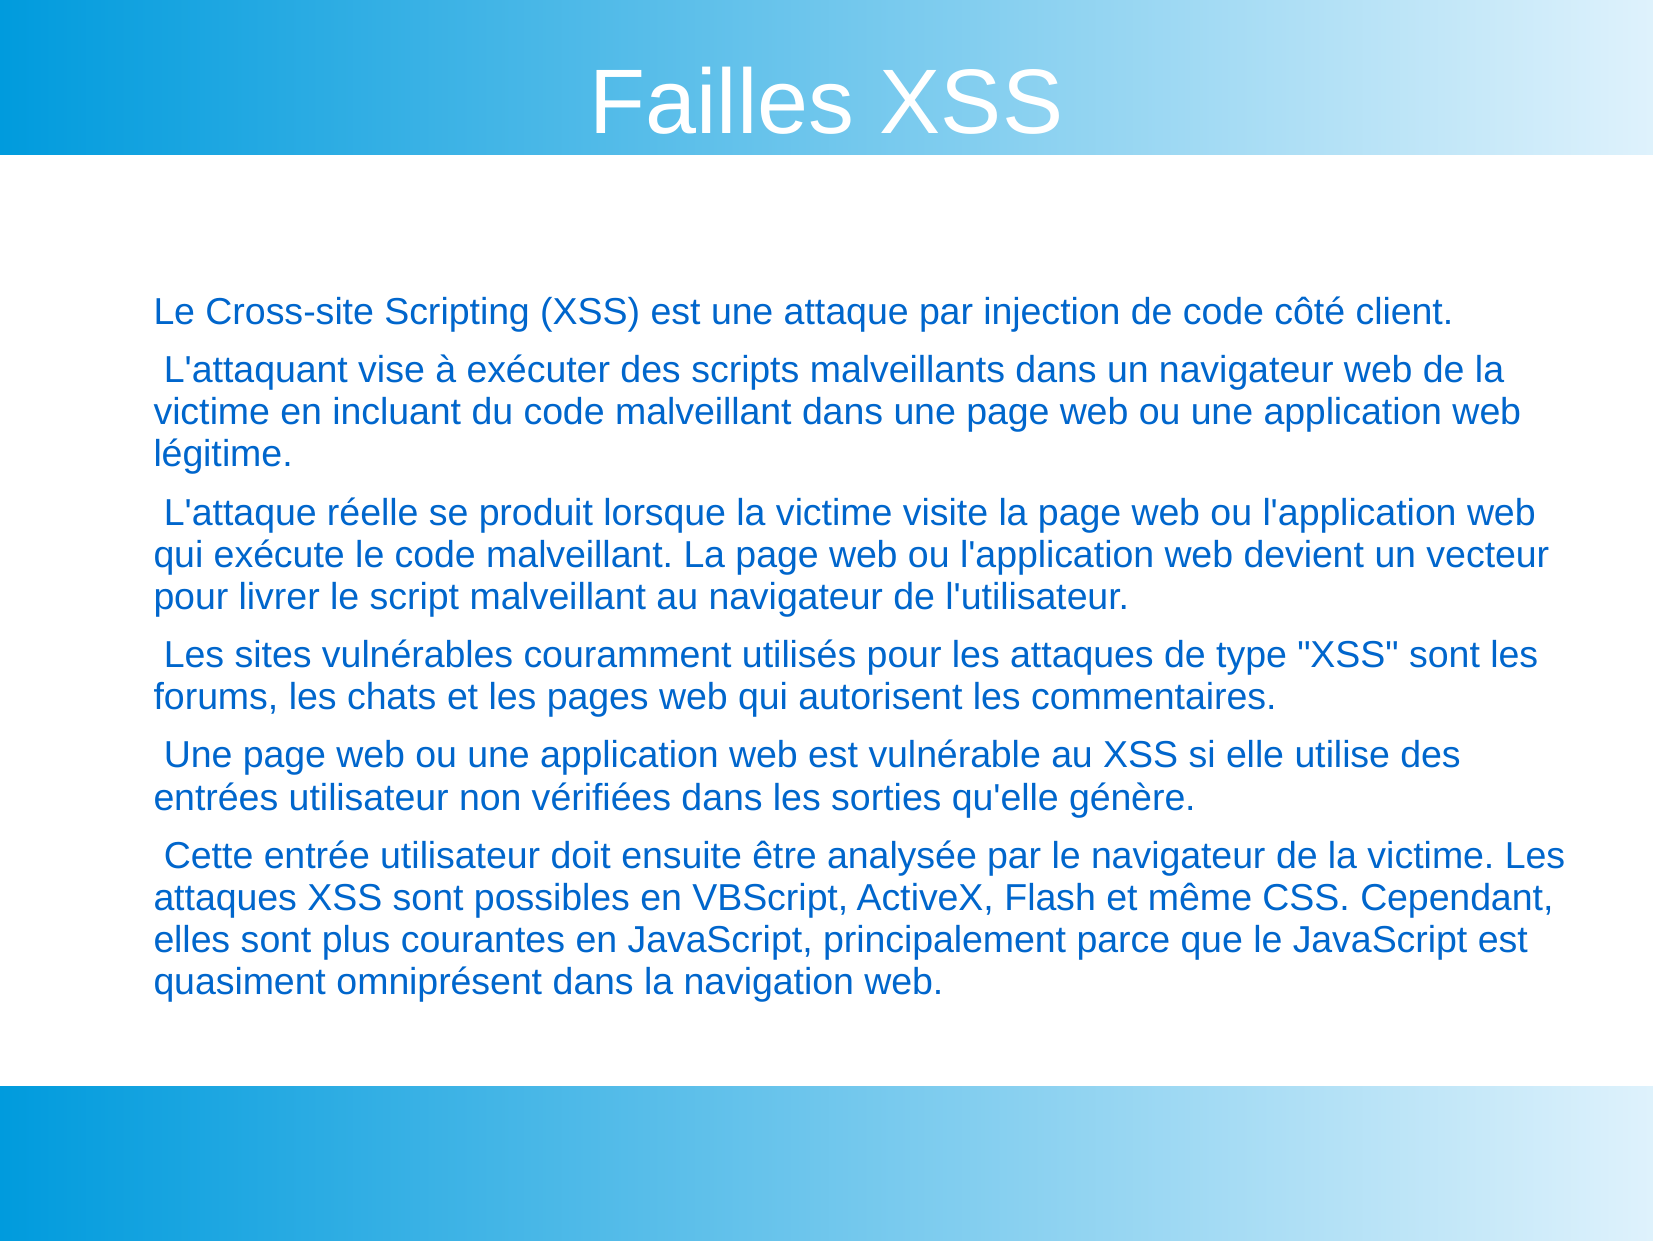

# Failles XSS
Le Cross-site Scripting (XSS) est une attaque par injection de code côté client.
 L'attaquant vise à exécuter des scripts malveillants dans un navigateur web de la victime en incluant du code malveillant dans une page web ou une application web légitime.
 L'attaque réelle se produit lorsque la victime visite la page web ou l'application web qui exécute le code malveillant. La page web ou l'application web devient un vecteur pour livrer le script malveillant au navigateur de l'utilisateur.
 Les sites vulnérables couramment utilisés pour les attaques de type "XSS" sont les forums, les chats et les pages web qui autorisent les commentaires.
 Une page web ou une application web est vulnérable au XSS si elle utilise des entrées utilisateur non vérifiées dans les sorties qu'elle génère.
 Cette entrée utilisateur doit ensuite être analysée par le navigateur de la victime. Les attaques XSS sont possibles en VBScript, ActiveX, Flash et même CSS. Cependant, elles sont plus courantes en JavaScript, principalement parce que le JavaScript est quasiment omniprésent dans la navigation web.